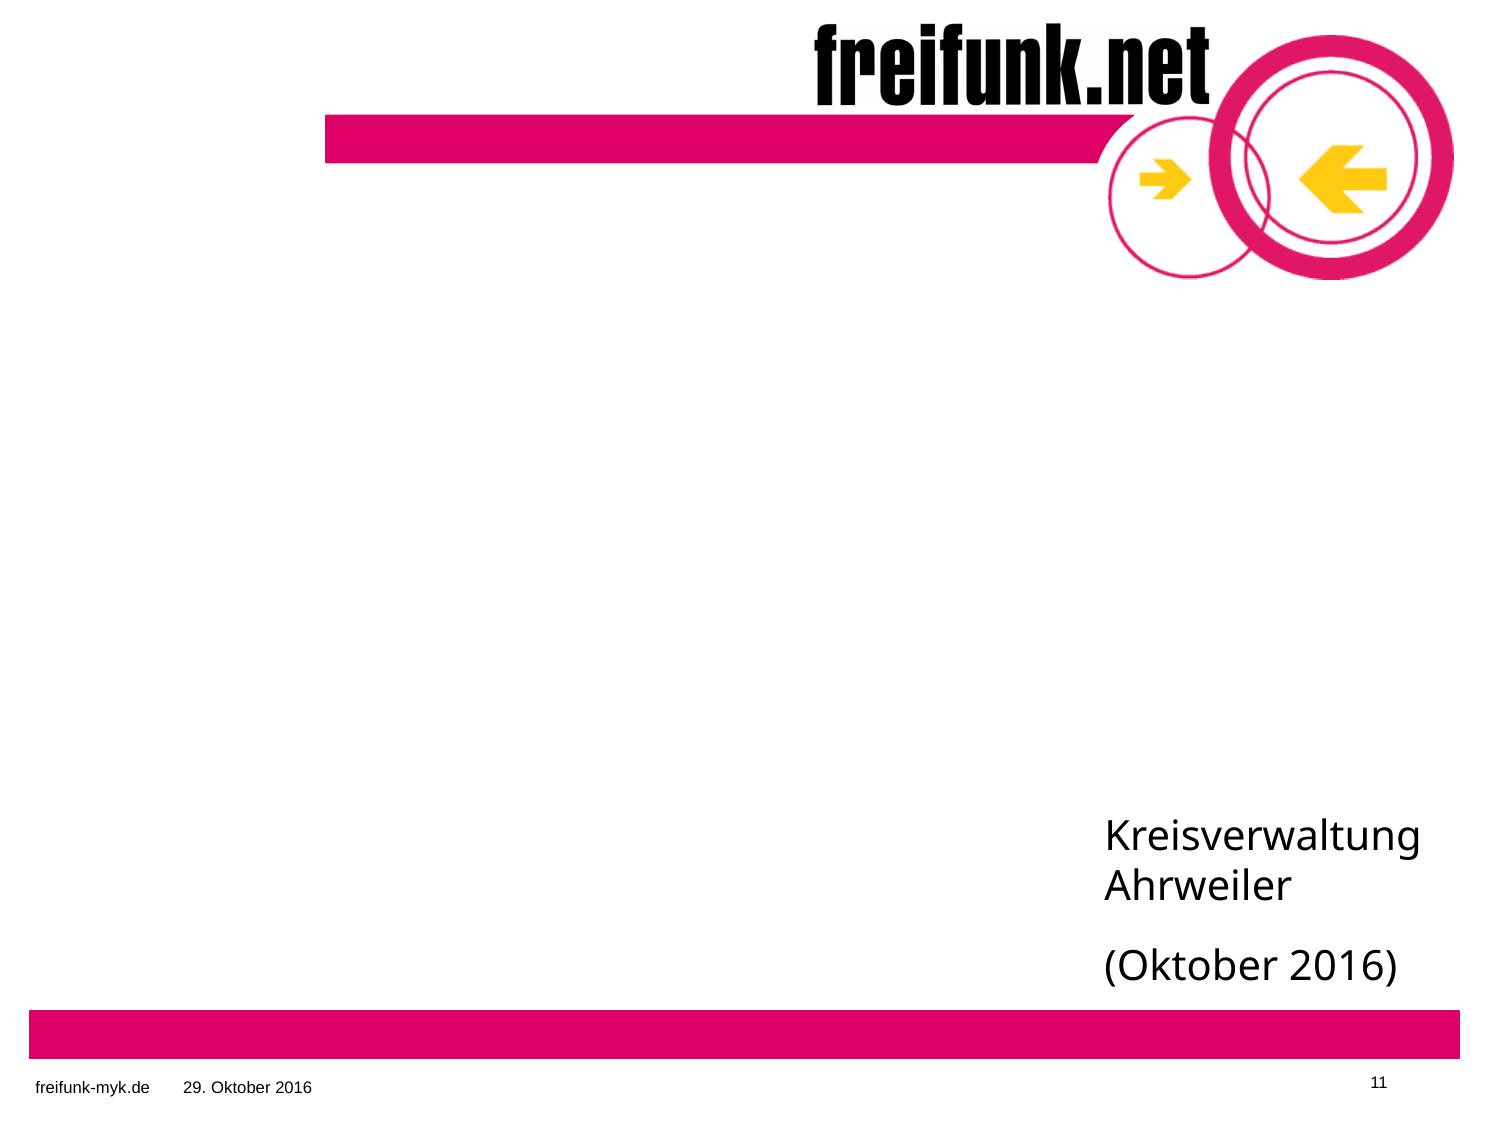

# Kreisverwaltung Ahrweiler
(Oktober 2016)
11
freifunk-myk.de